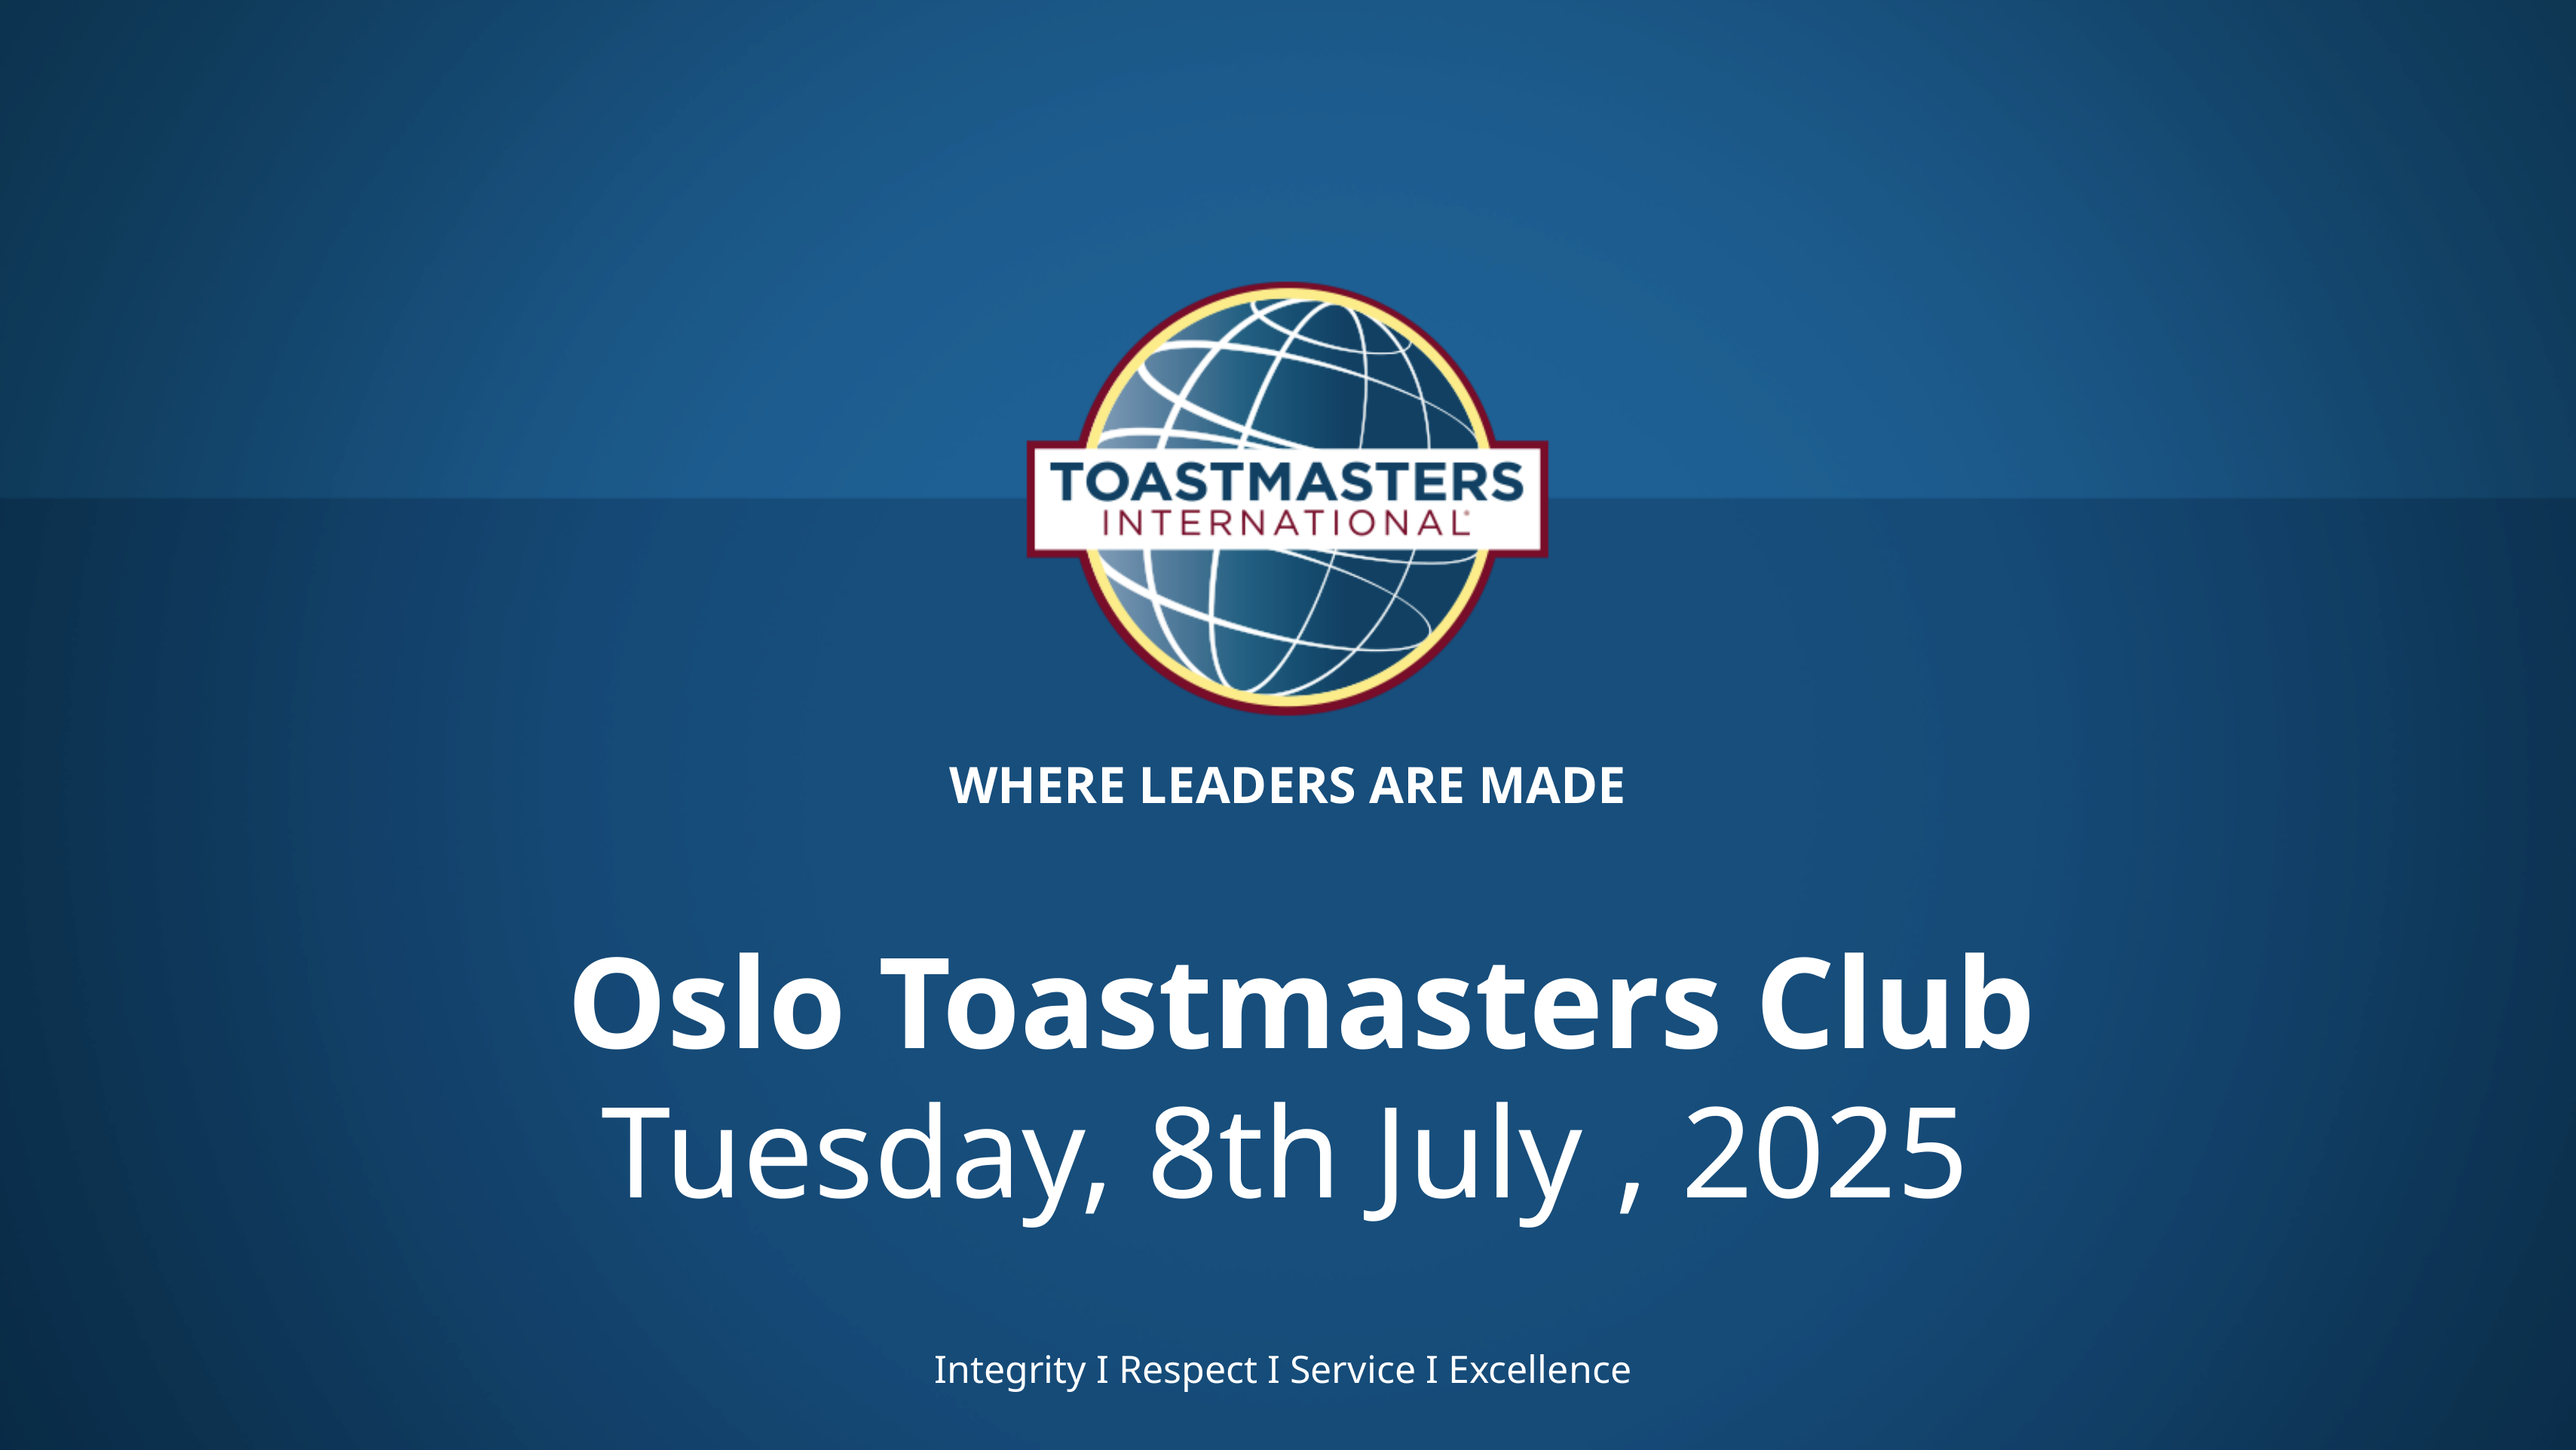

# Oslo Toastmasters Club
Tuesday, 8th July , 2025